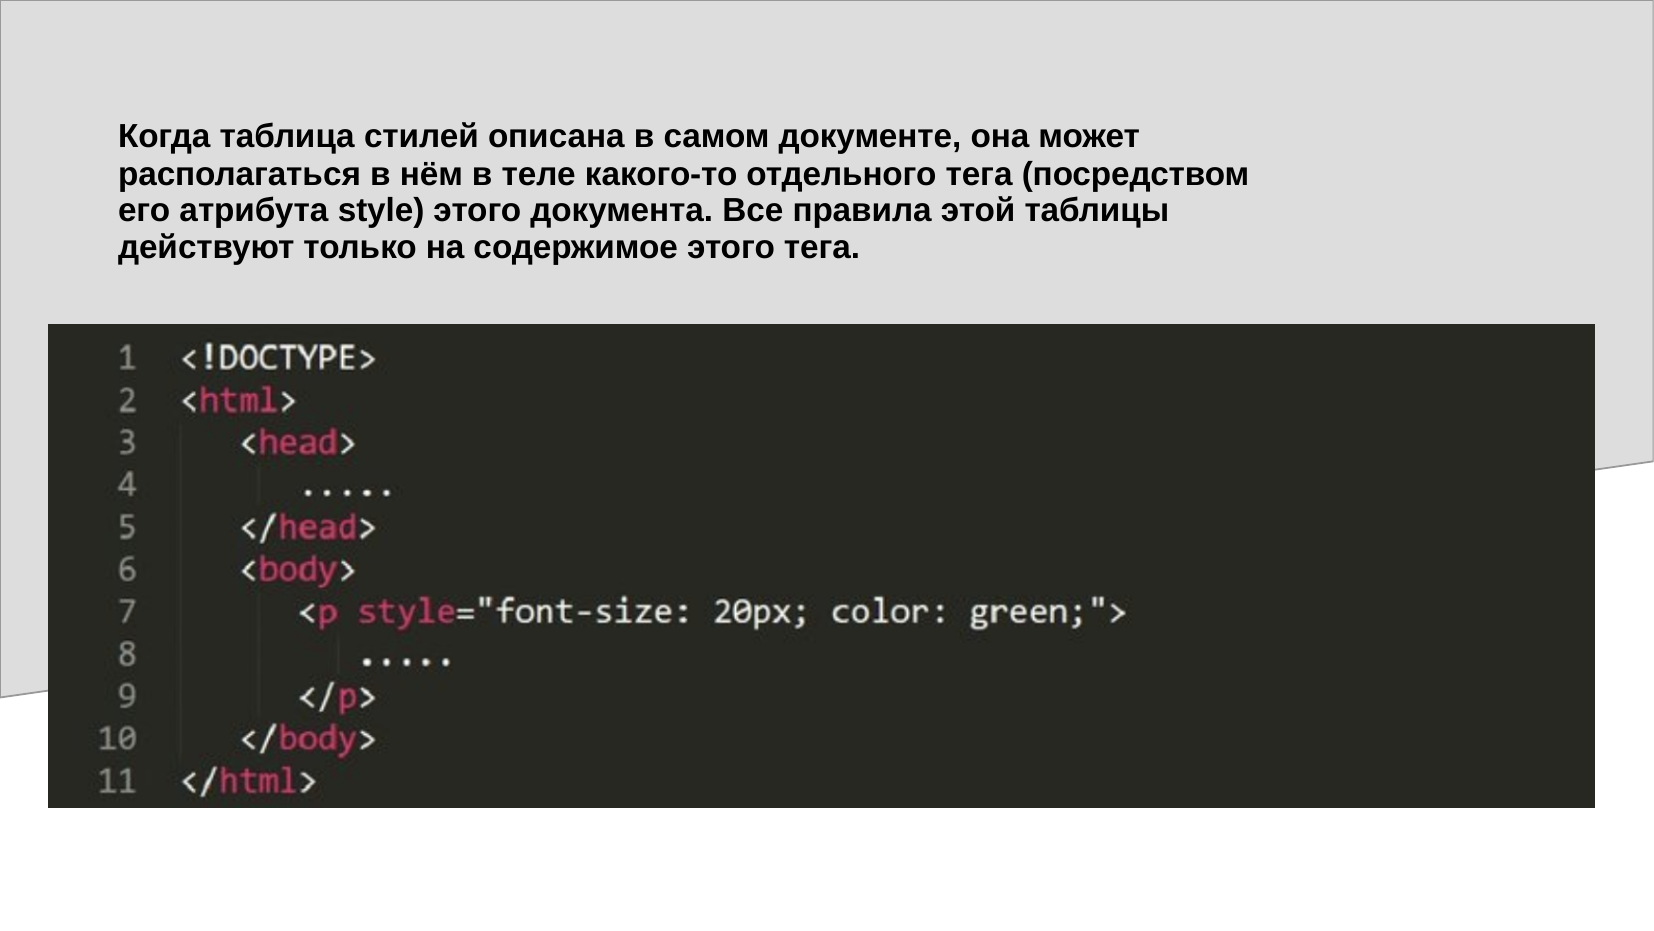

# Когда таблица стилей описана в самом документе, она может располагаться в нём в теле какого-то отдельного тега (посредством его атрибута style) этого документа. Все правила этой таблицы действуют только на содержимое этого тега.